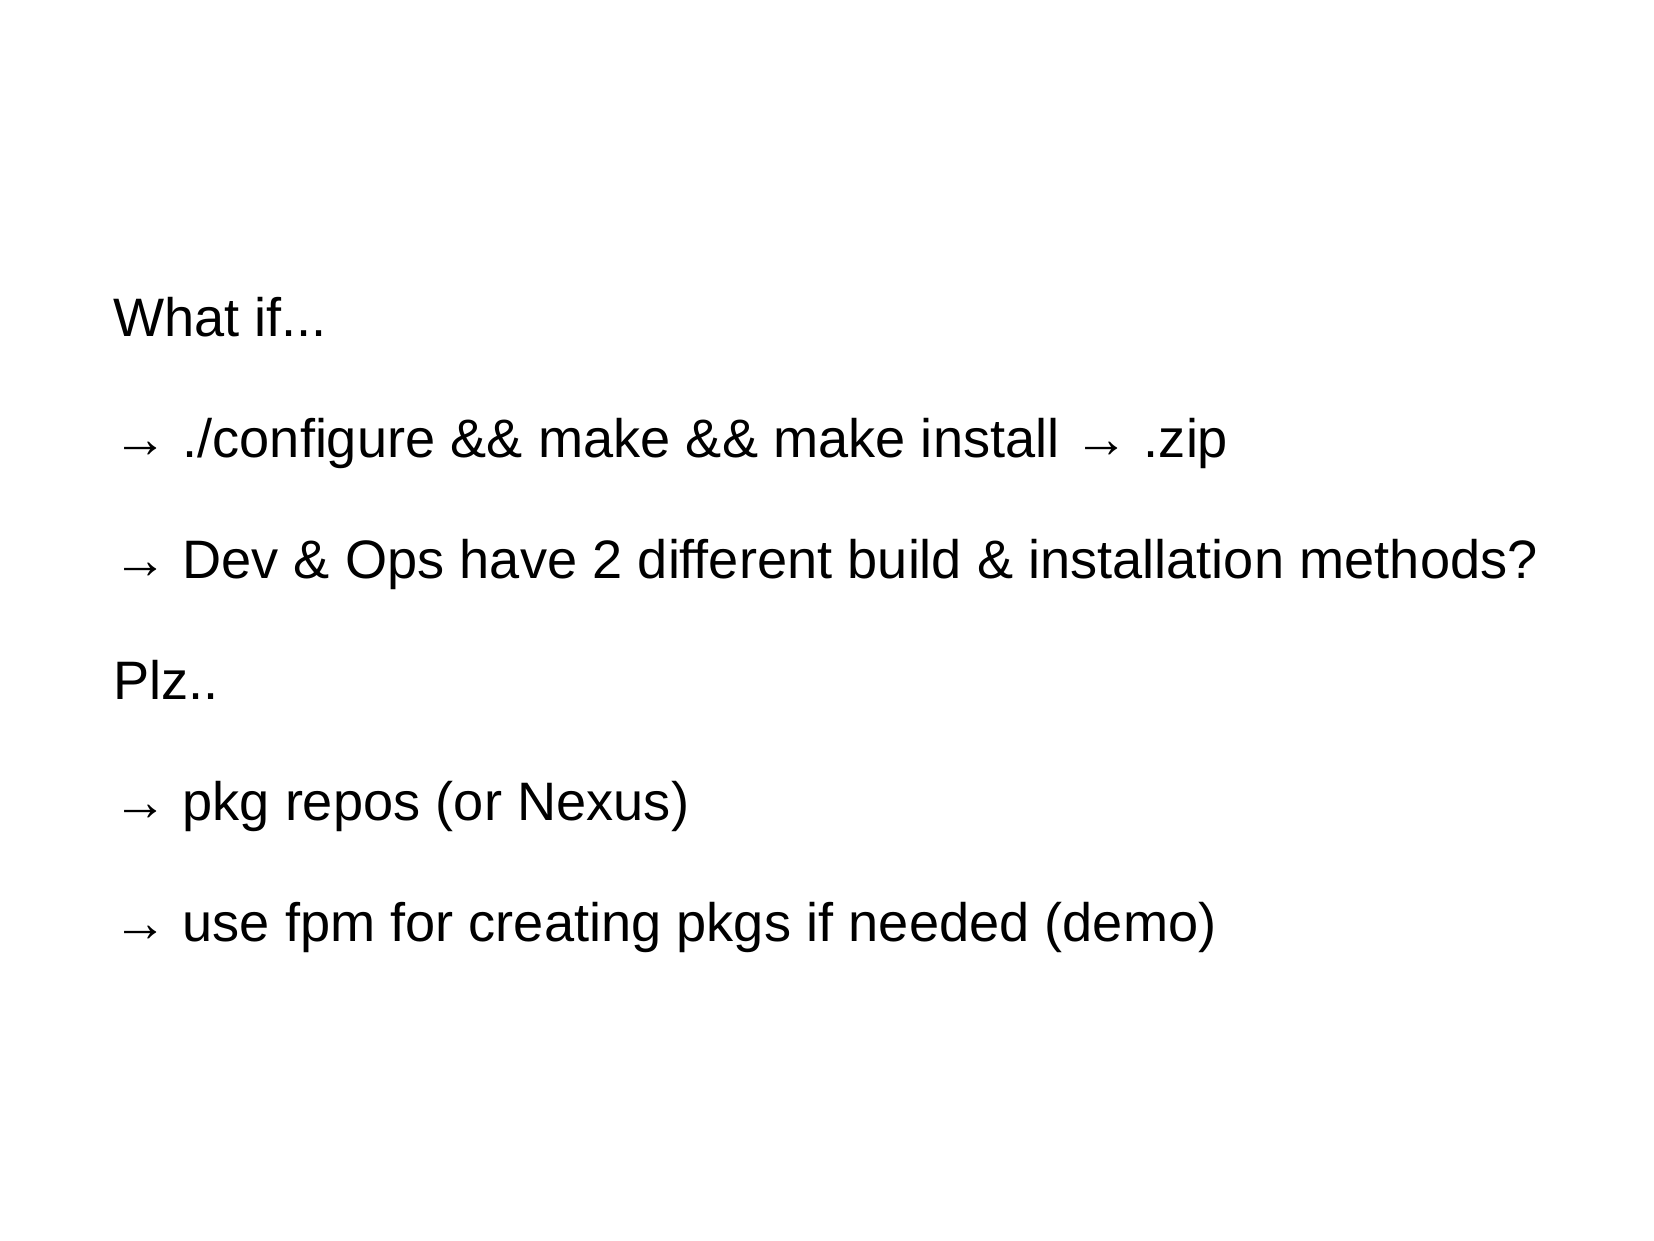

What if...
→ ./configure && make && make install → .zip
→ Dev & Ops have 2 different build & installation methods?
Plz..
→ pkg repos (or Nexus)
→ use fpm for creating pkgs if needed (demo)